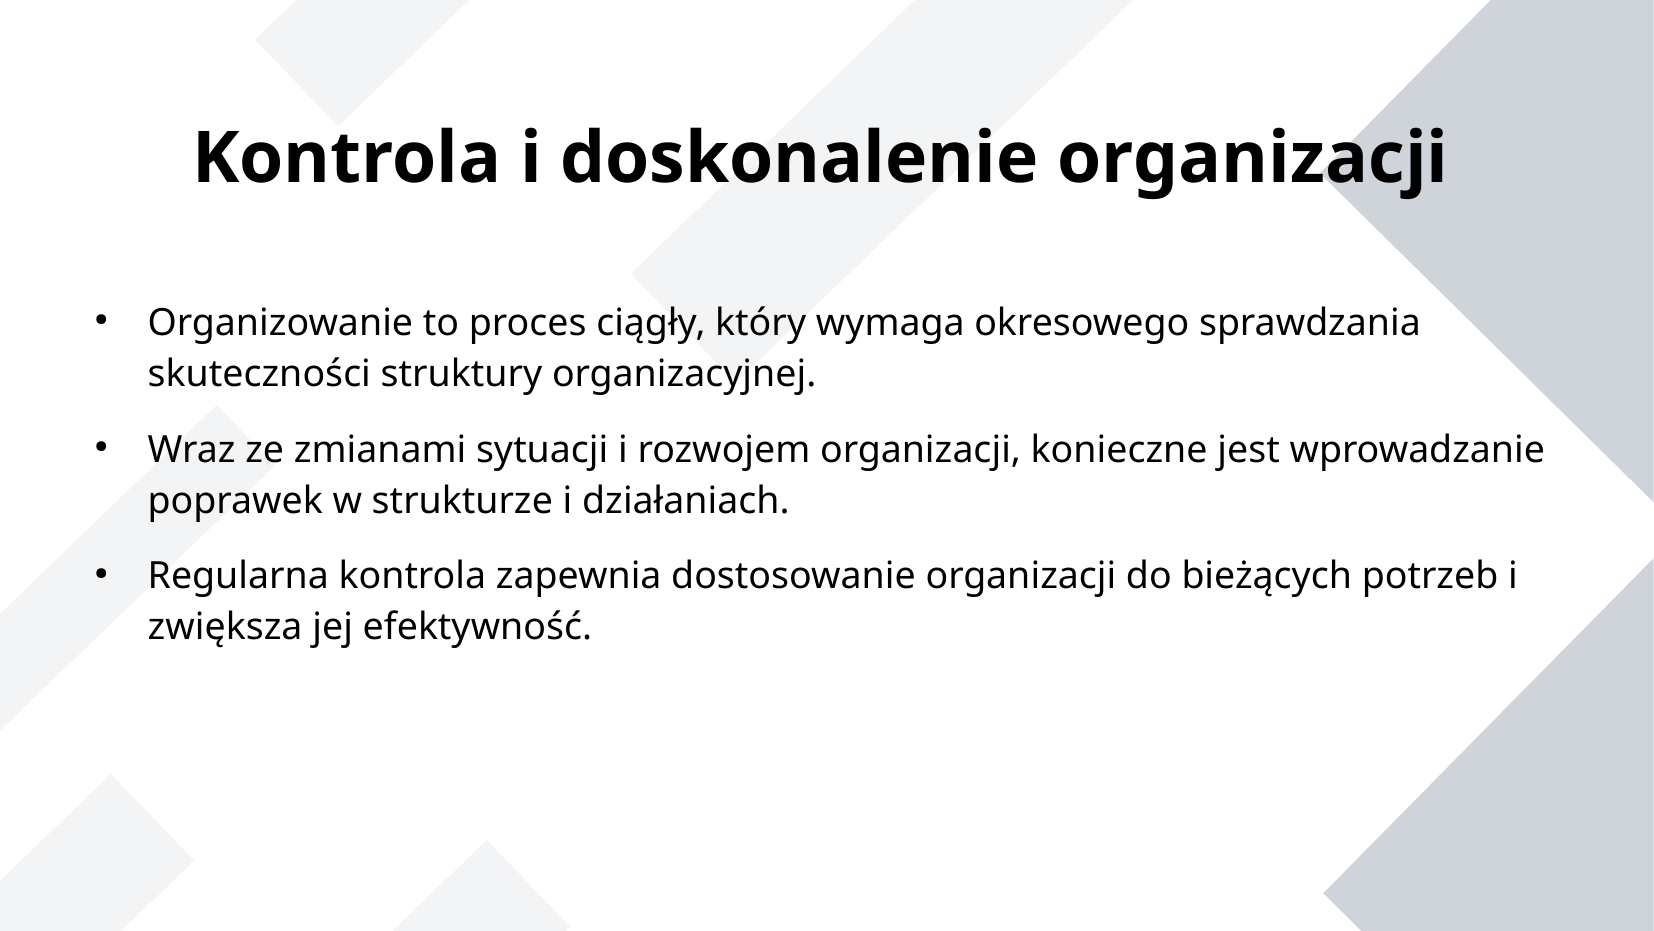

# Kontrola i doskonalenie organizacji
Organizowanie to proces ciągły, który wymaga okresowego sprawdzania skuteczności struktury organizacyjnej.
Wraz ze zmianami sytuacji i rozwojem organizacji, konieczne jest wprowadzanie poprawek w strukturze i działaniach.
Regularna kontrola zapewnia dostosowanie organizacji do bieżących potrzeb i zwiększa jej efektywność.